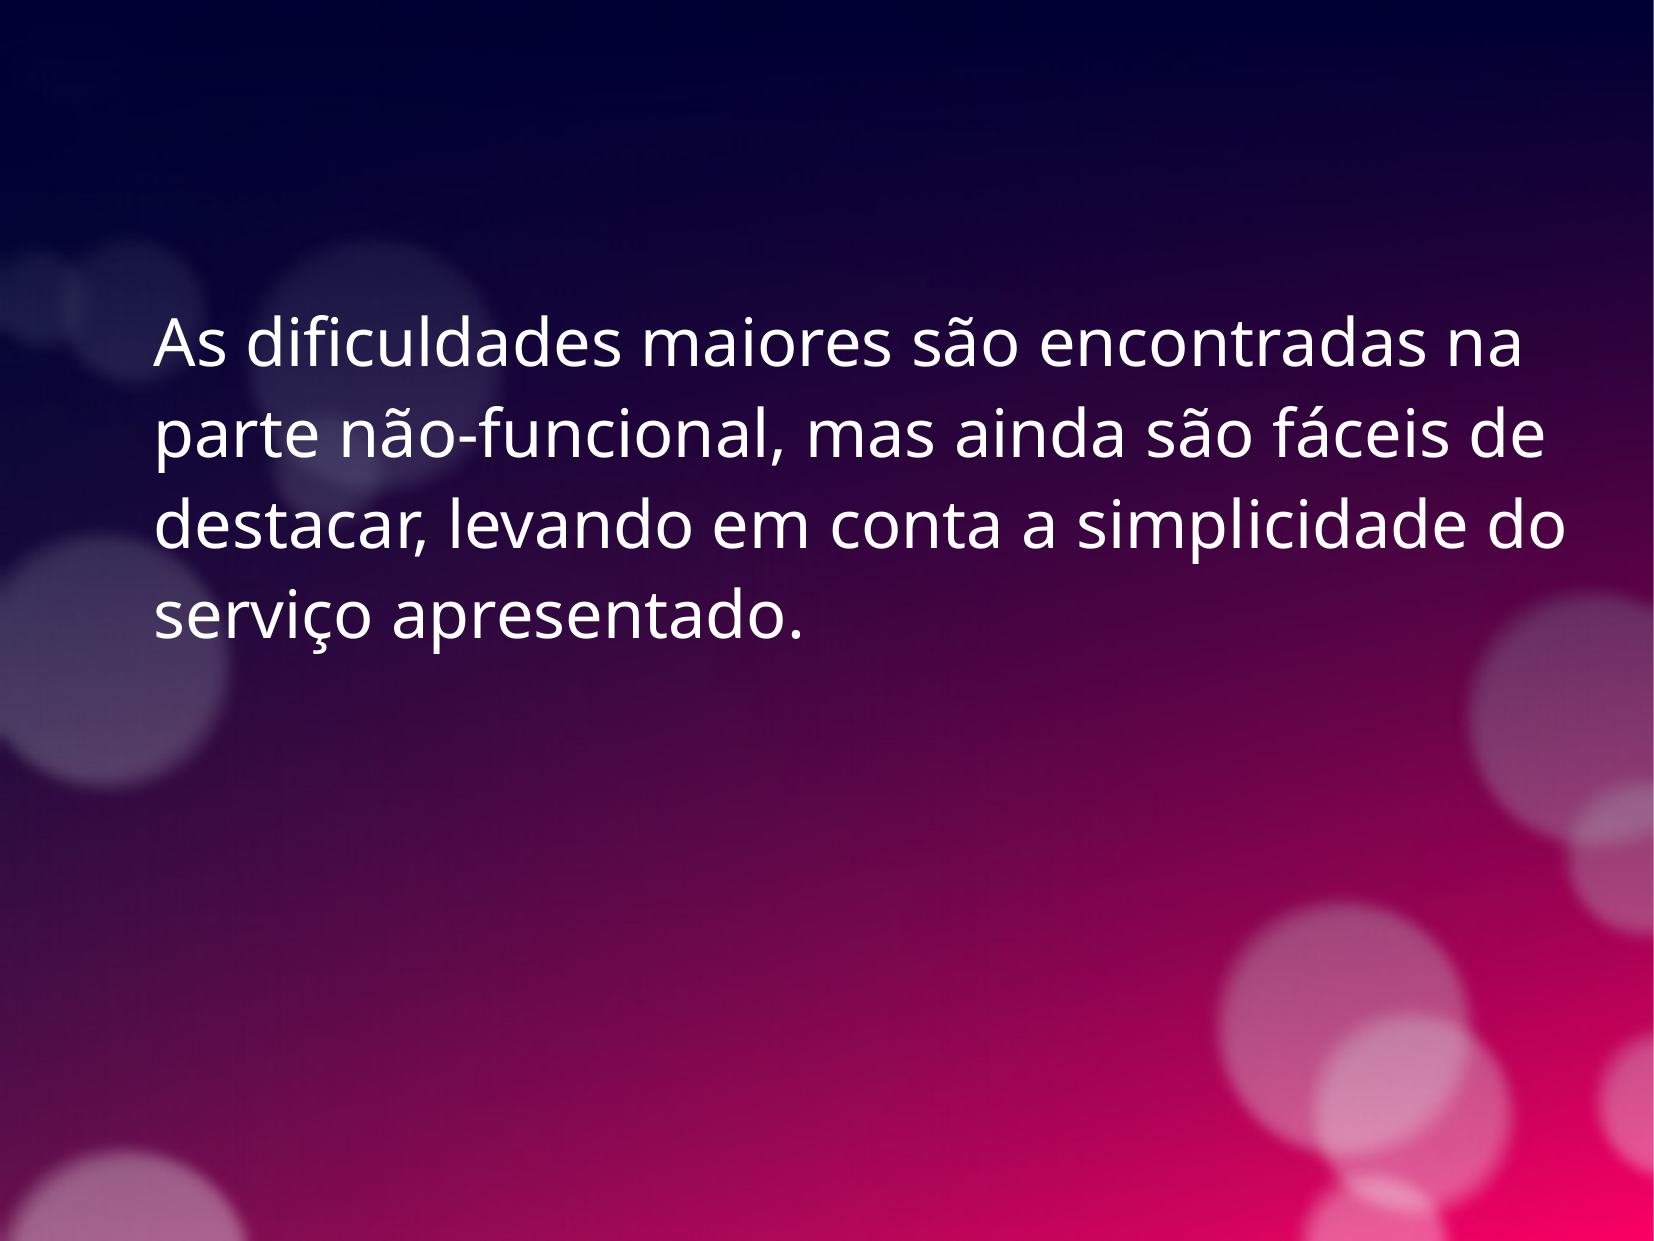

# As dificuldades maiores são encontradas na parte não-funcional, mas ainda são fáceis de destacar, levando em conta a simplicidade do serviço apresentado.